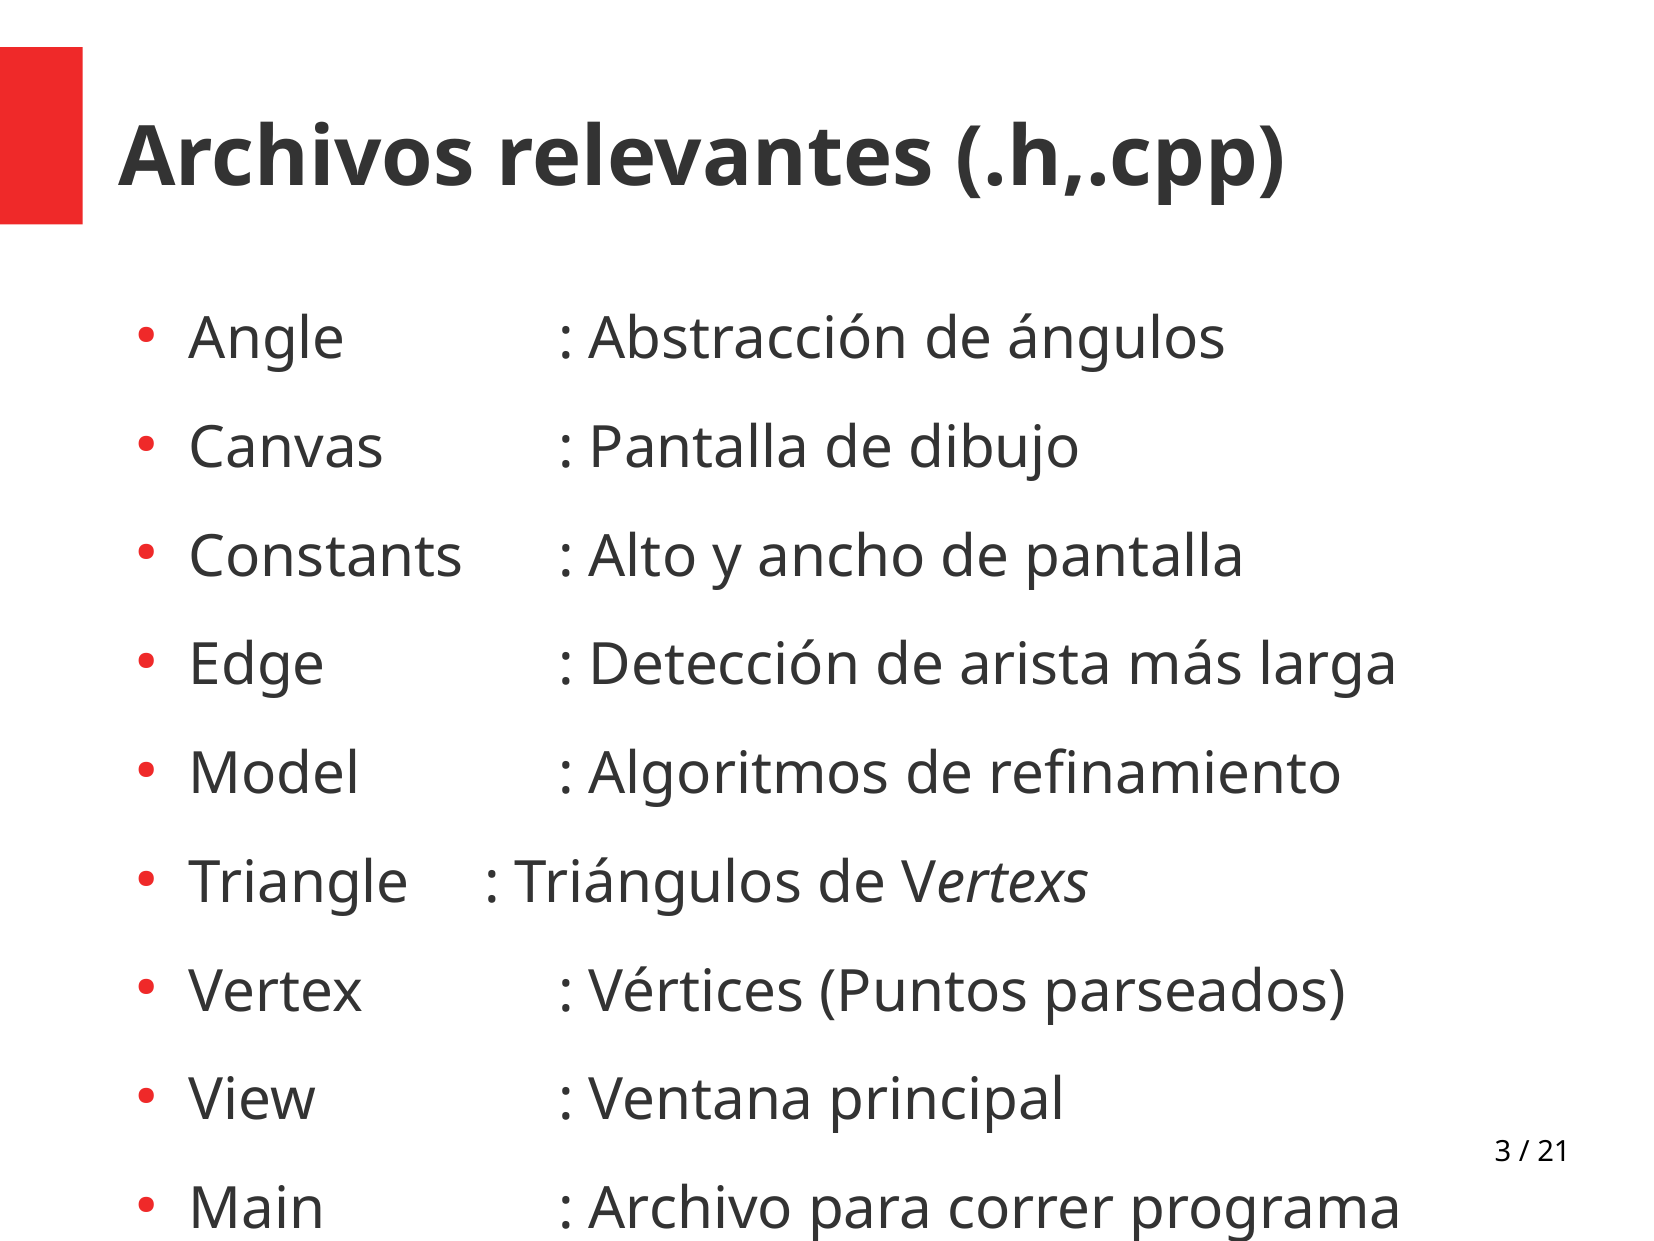

# Archivos relevantes (.h,.cpp)
Angle			: Abstracción de ángulos
Canvas			: Pantalla de dibujo
Constants		: Alto y ancho de pantalla
Edge				: Detección de arista más larga
Model			: Algoritmos de refinamiento
Triangle		: Triángulos de Vertexs
Vertex			: Vértices (Puntos parseados)
View				: Ventana principal
Main				: Archivo para correr programa
3